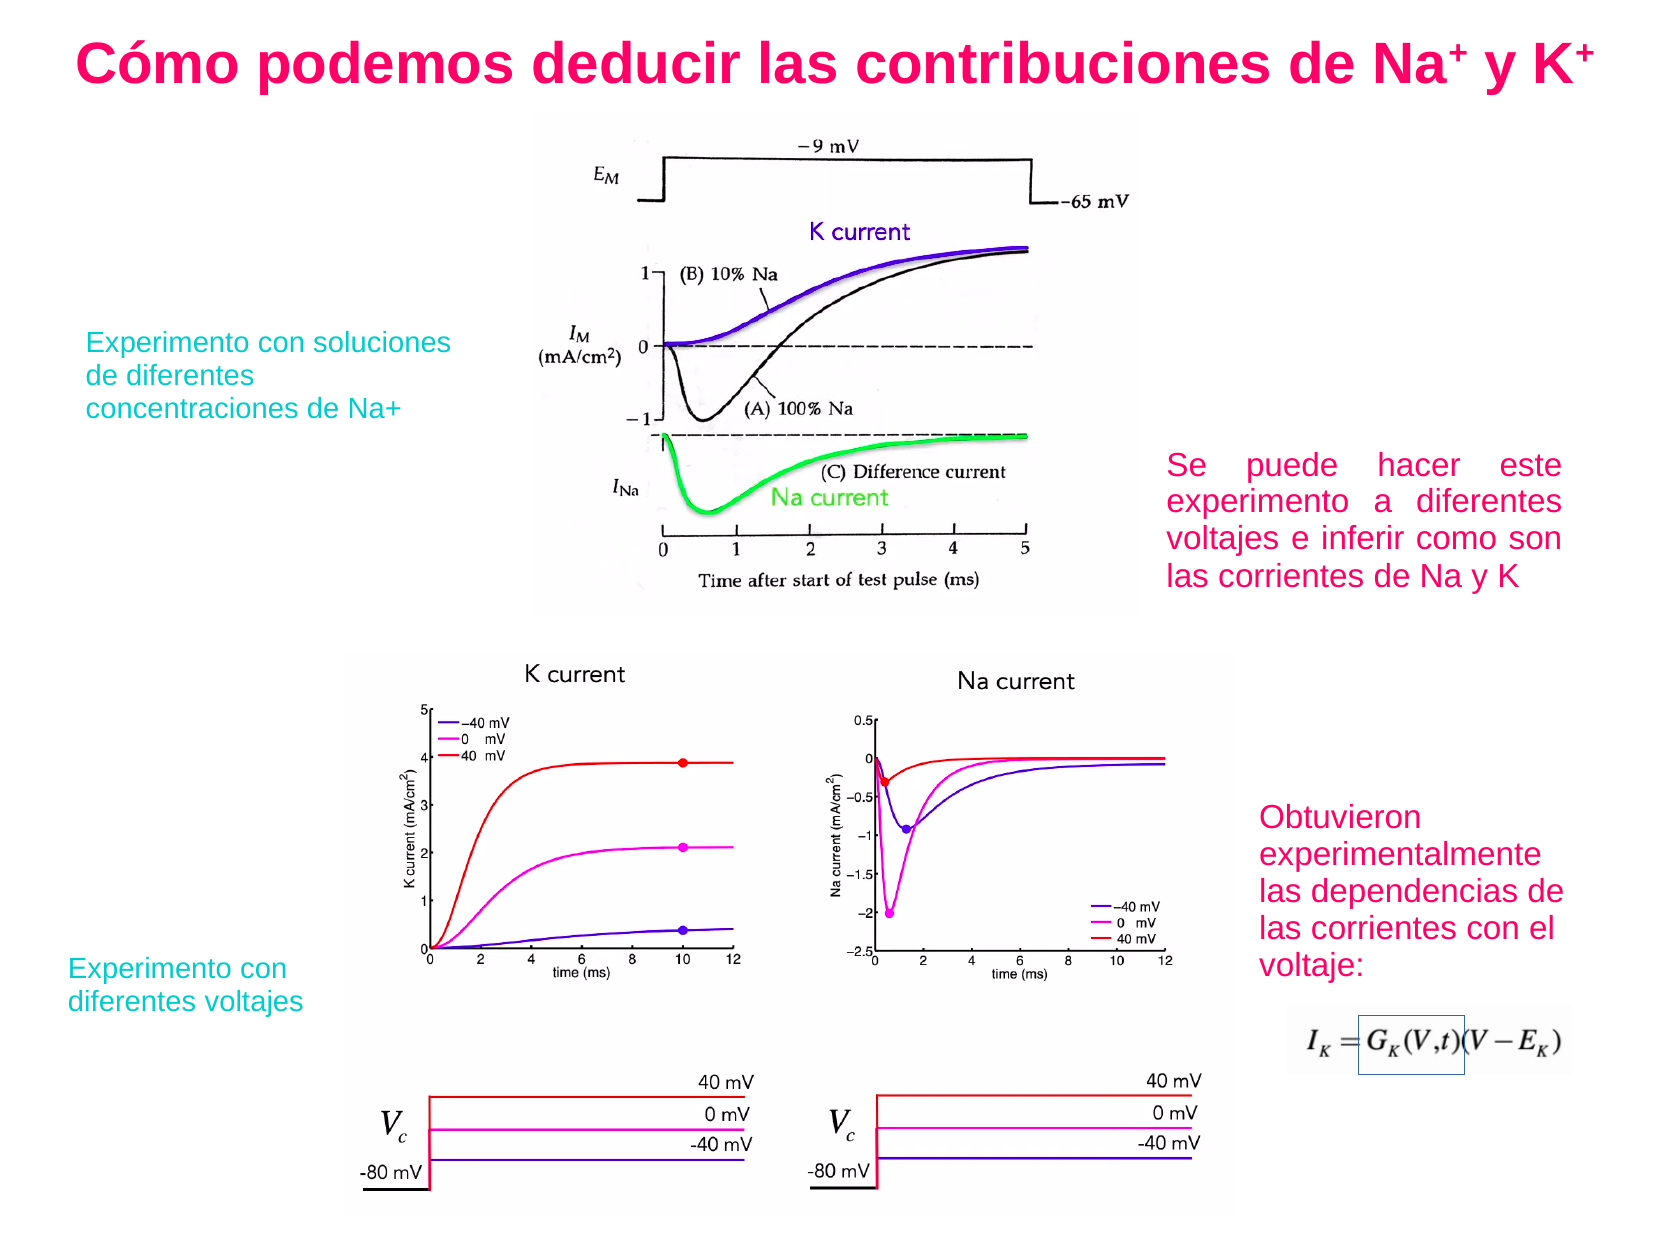

Cómo podemos deducir las contribuciones de Na+ y K+
Experimento con soluciones de diferentes concentraciones de Na+
Se puede hacer este experimento a diferentes voltajes e inferir como son las corrientes de Na y K
Experimento con diferentes voltajes
Obtuvieron experimentalmente las dependencias de las corrientes con el voltaje: